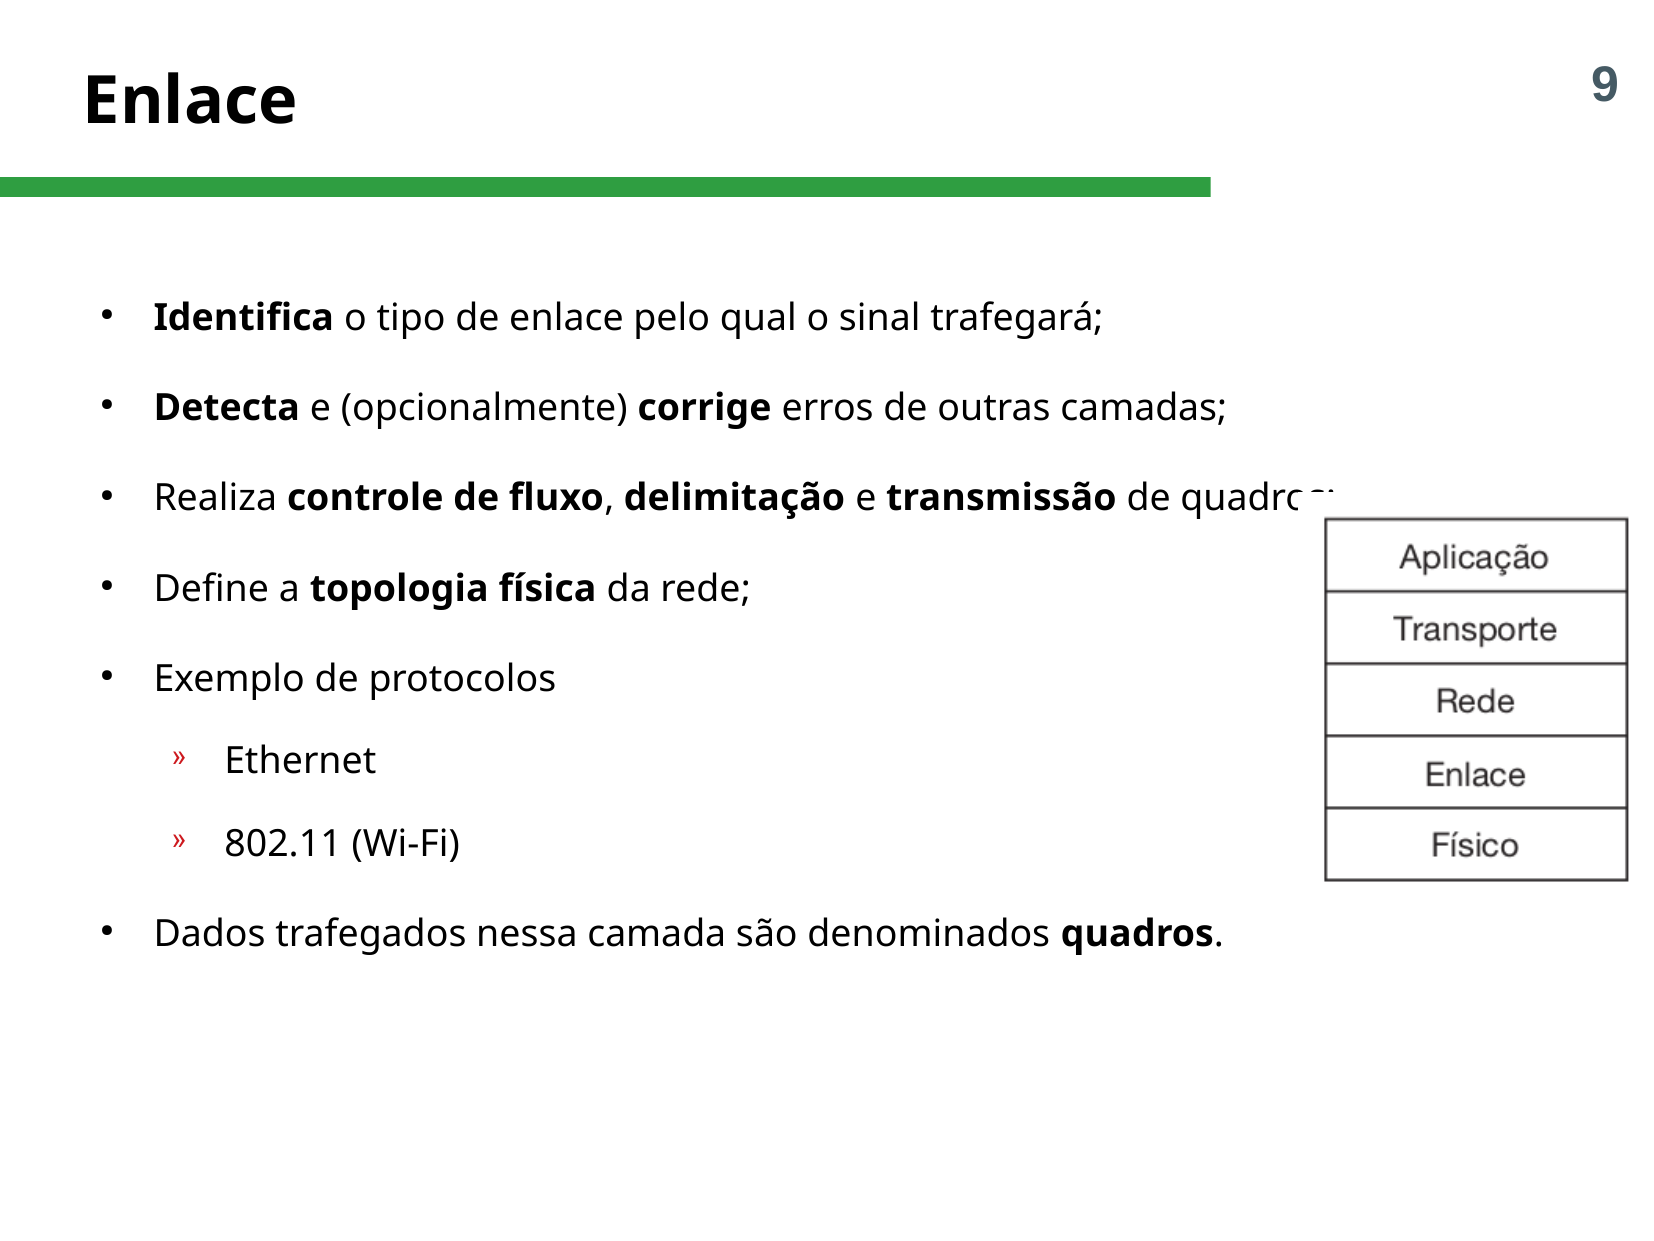

# Enlace
Identifica o tipo de enlace pelo qual o sinal trafegará;
Detecta e (opcionalmente) corrige erros de outras camadas;
Realiza controle de fluxo, delimitação e transmissão de quadros;
Define a topologia física da rede;
Exemplo de protocolos
Ethernet
802.11 (Wi-Fi)
Dados trafegados nessa camada são denominados quadros.